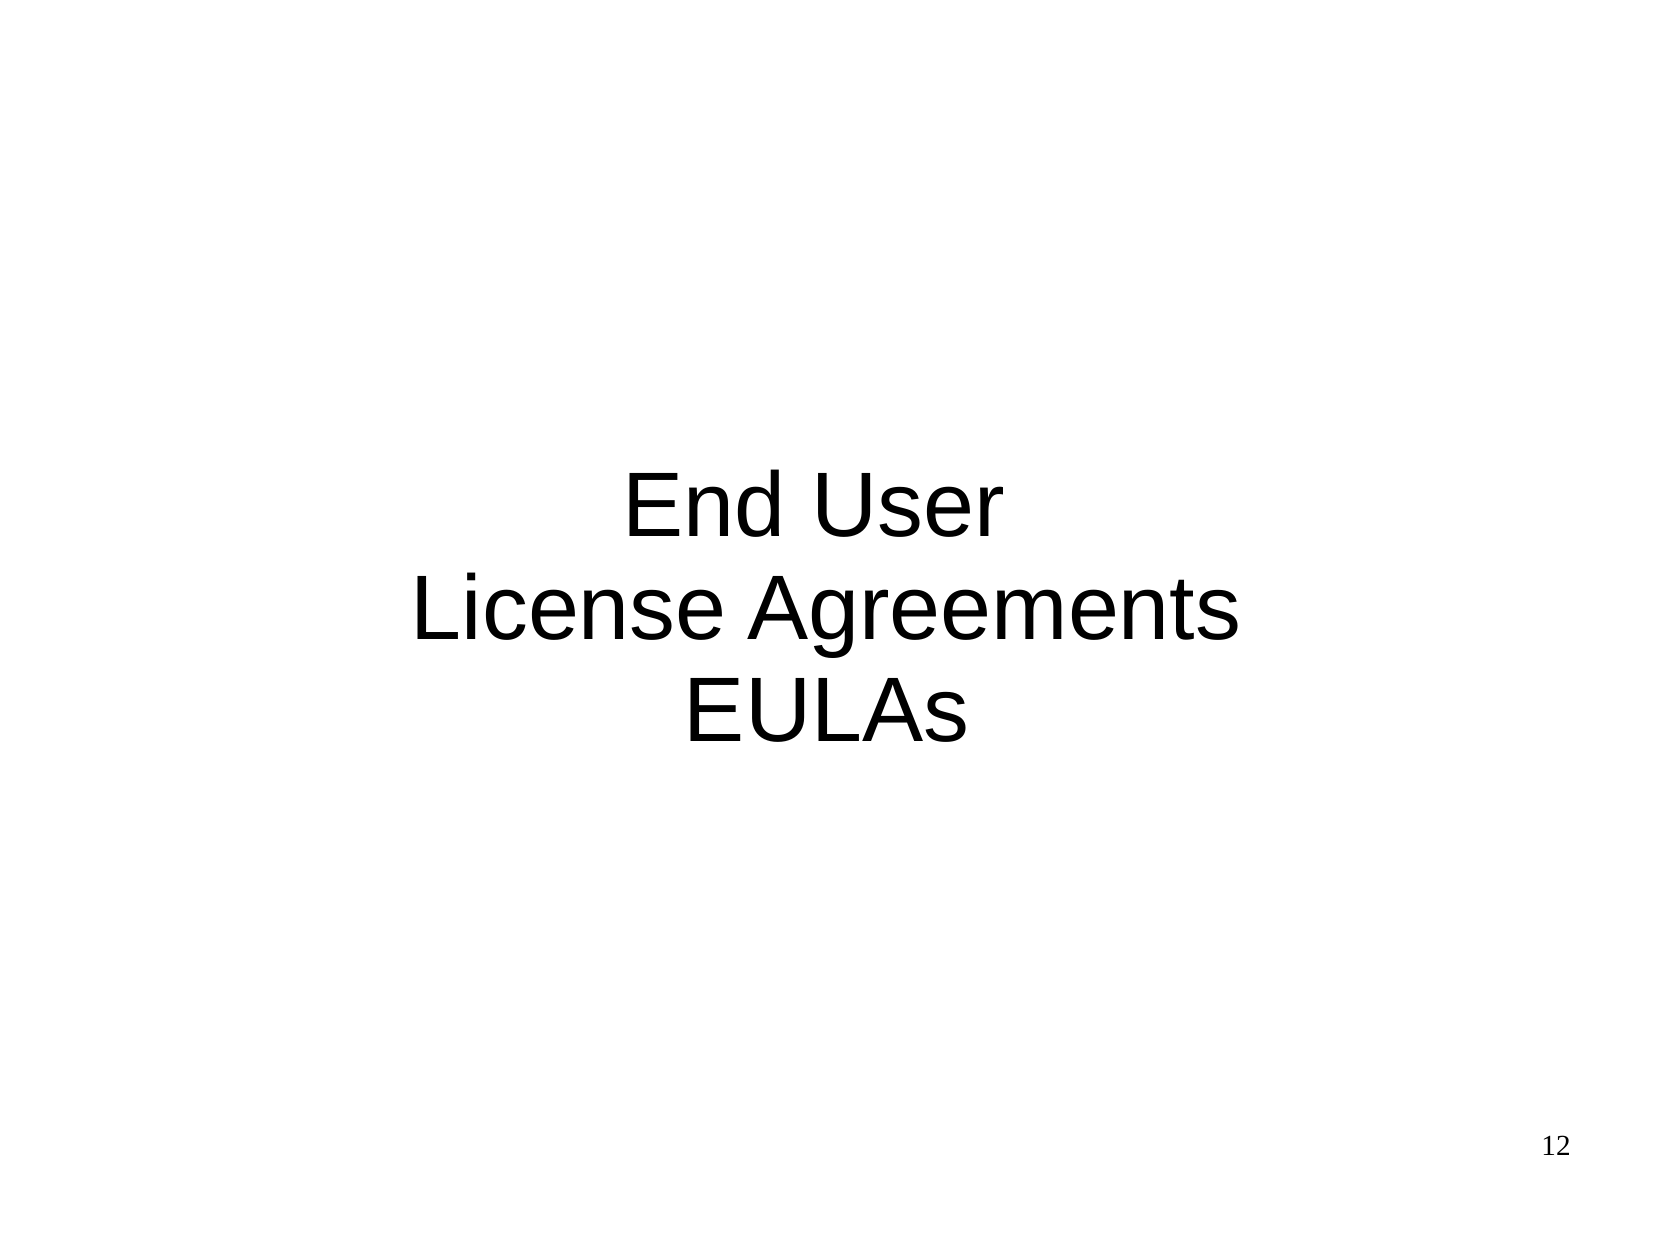

# End User License Agreements EULAs
12